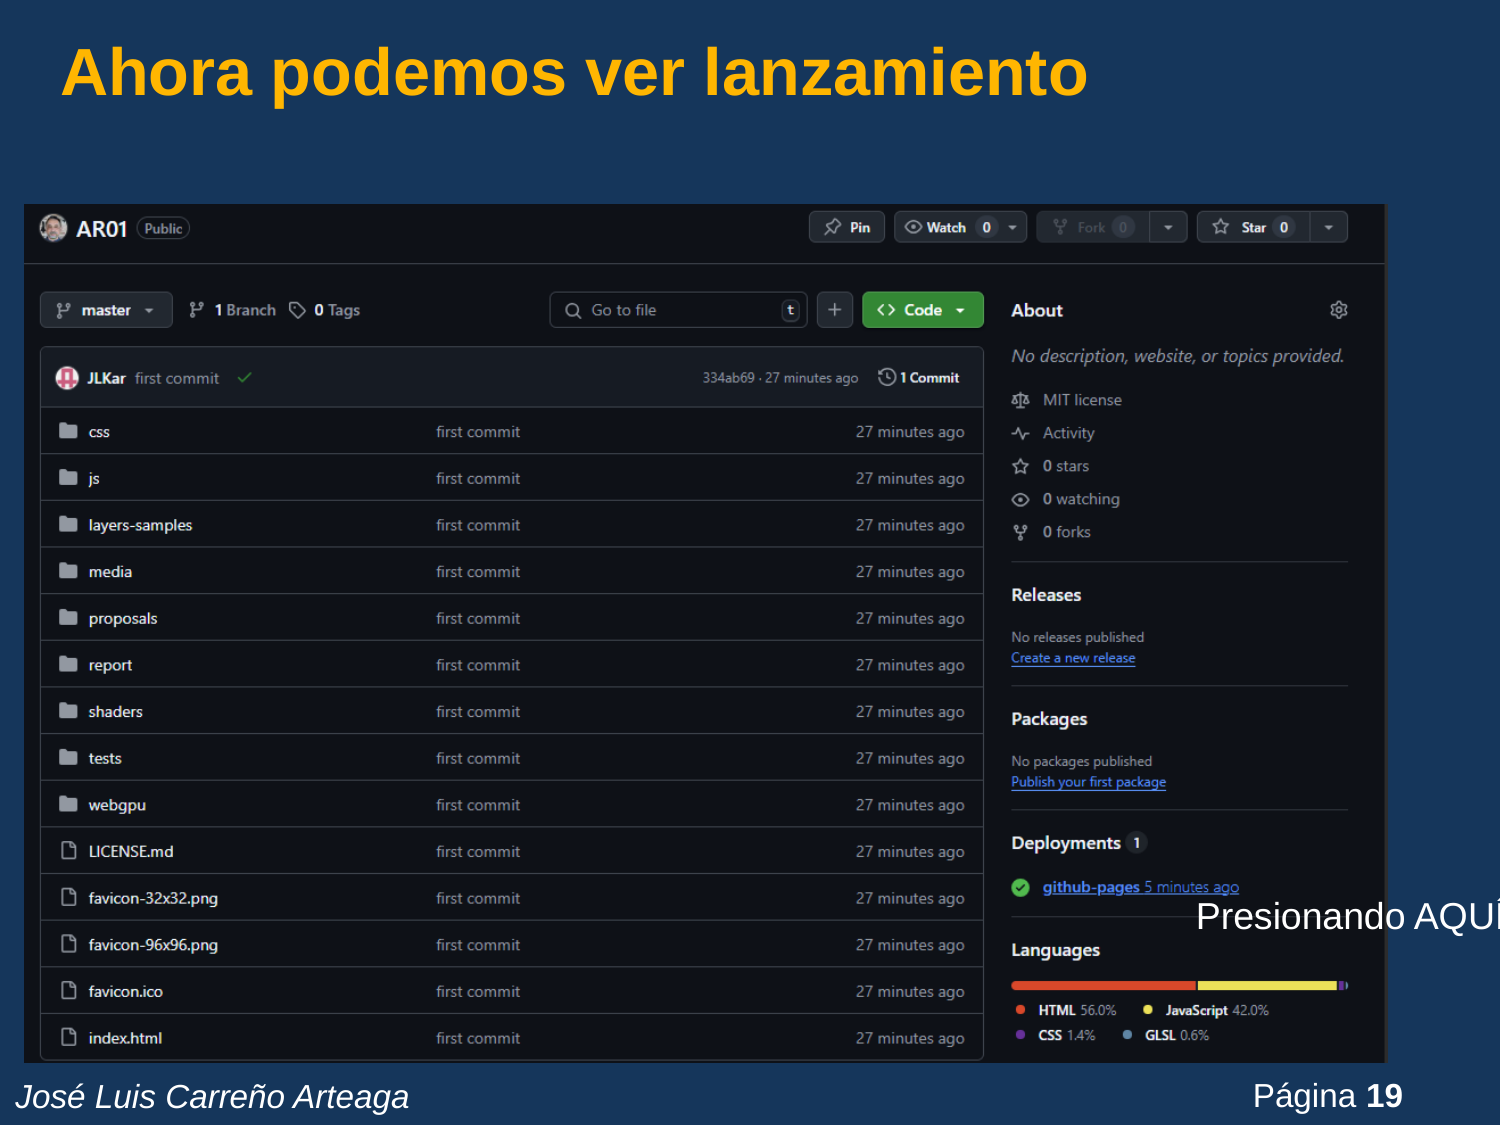

# Ahora podemos ver lanzamiento
Presionando AQUÍ